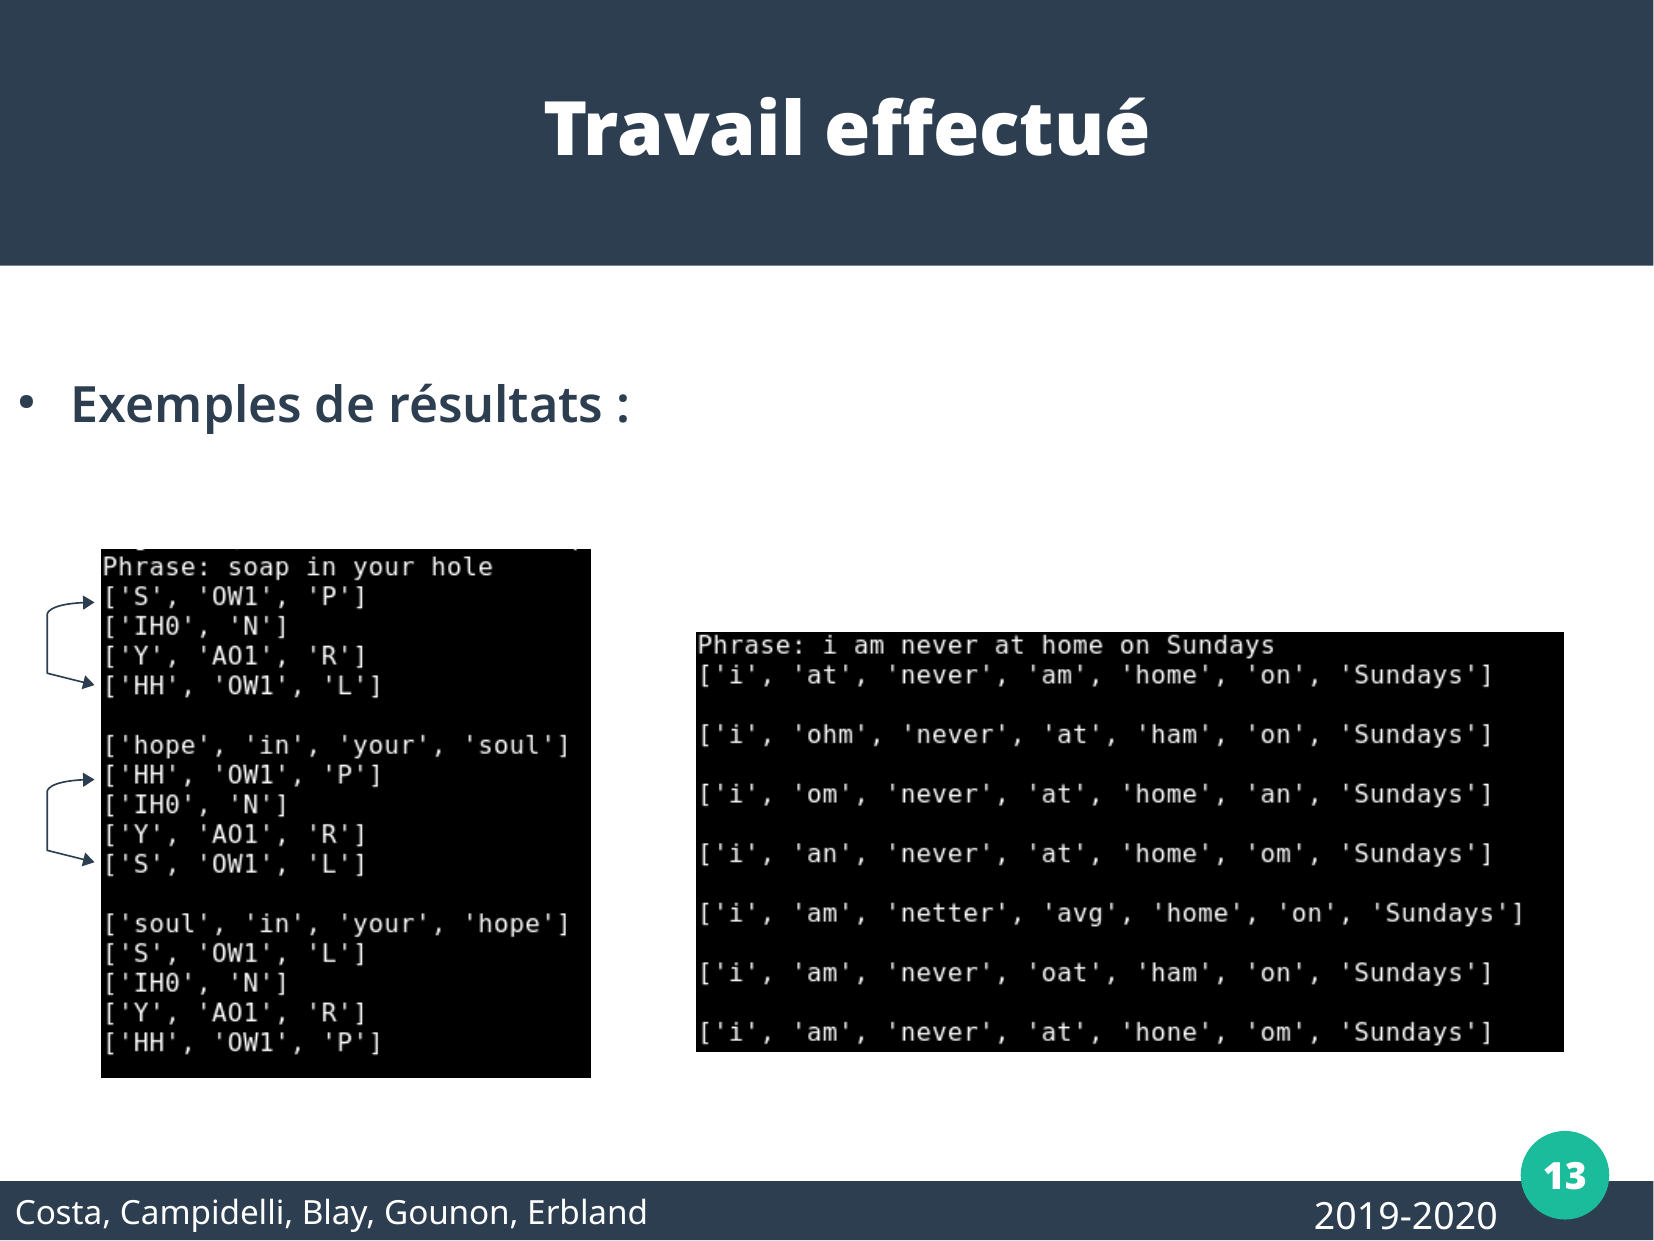

# Travail effectué
Exemples de résultats :
13
Costa, Campidelli, Blay, Gounon, Erbland
2019-2020